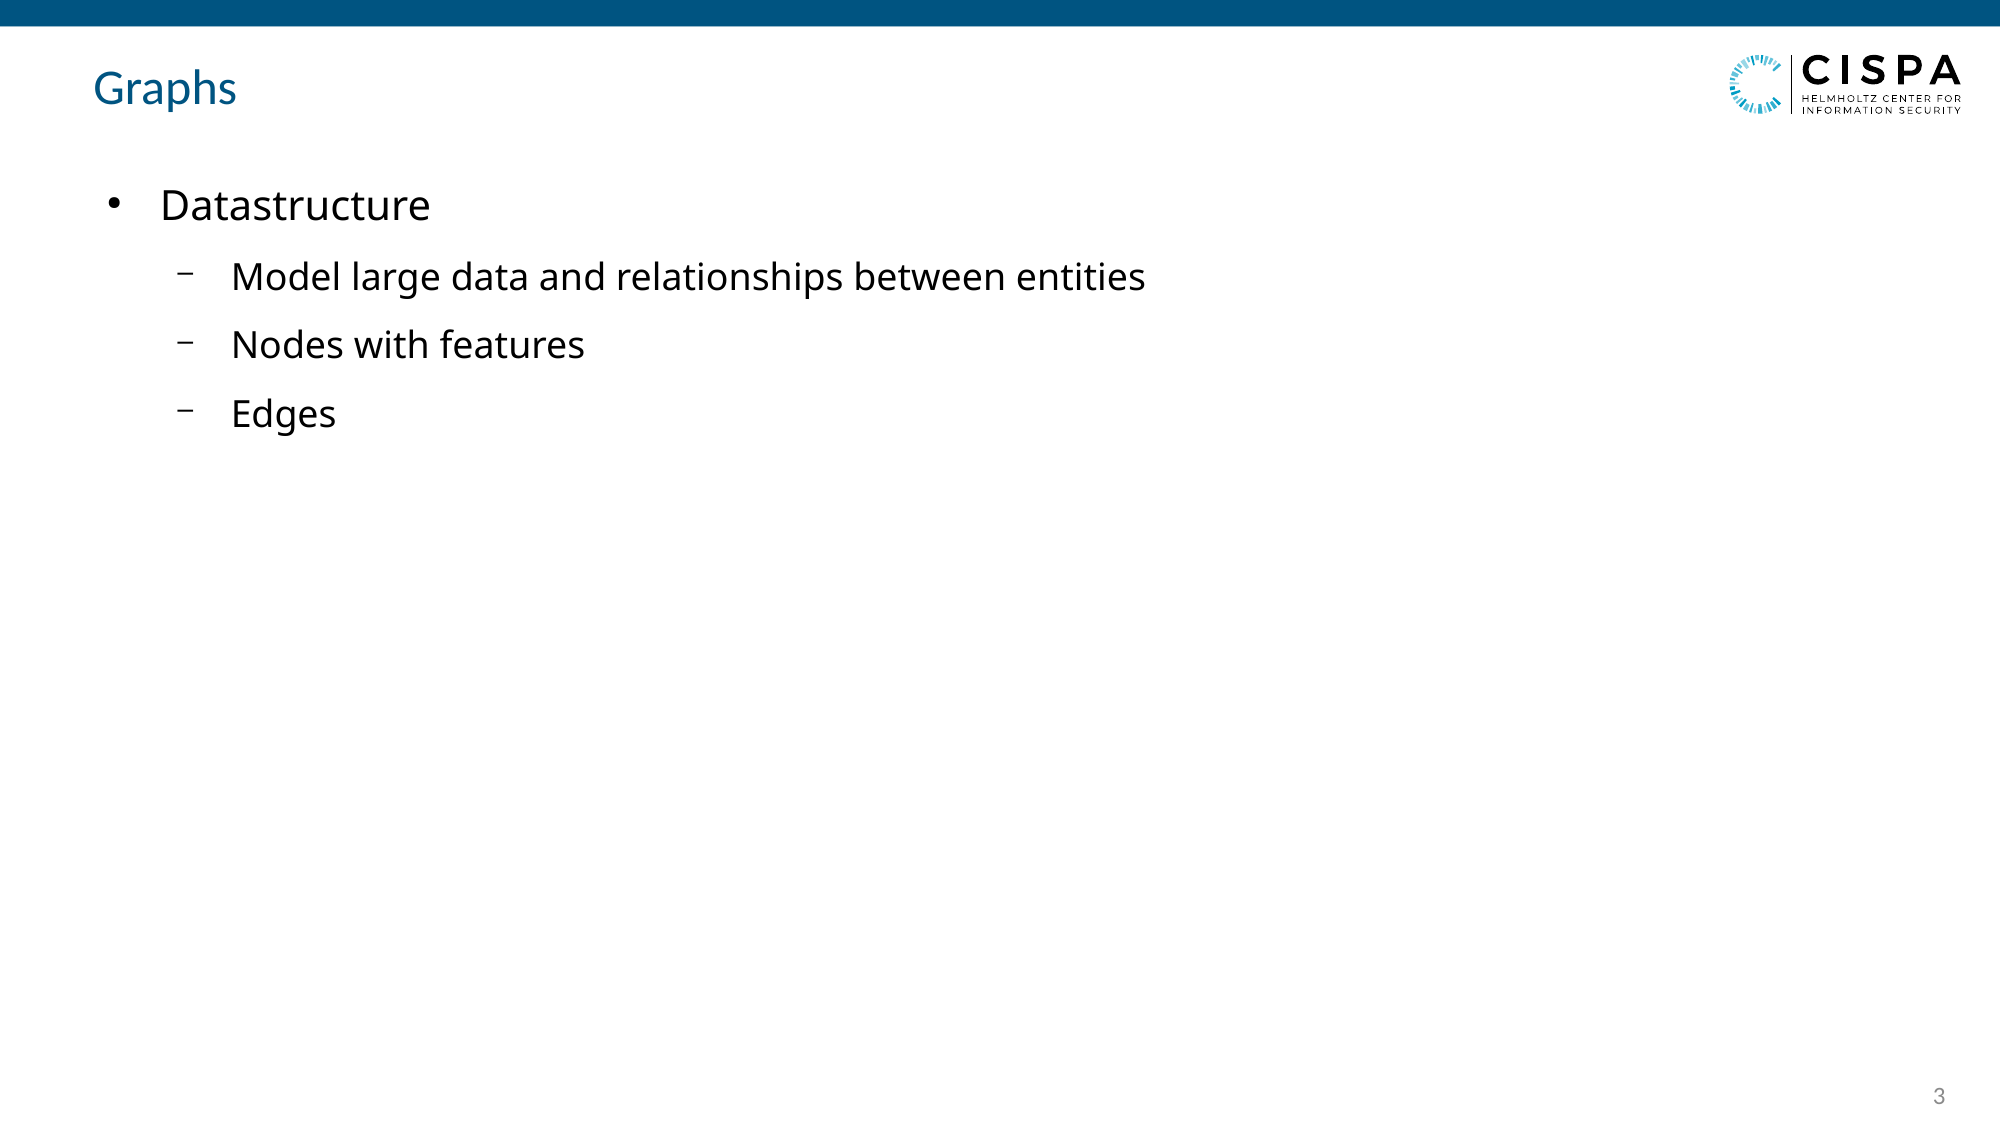

# Graphs
Datastructure
Model large data and relationships between entities
Nodes with features
Edges